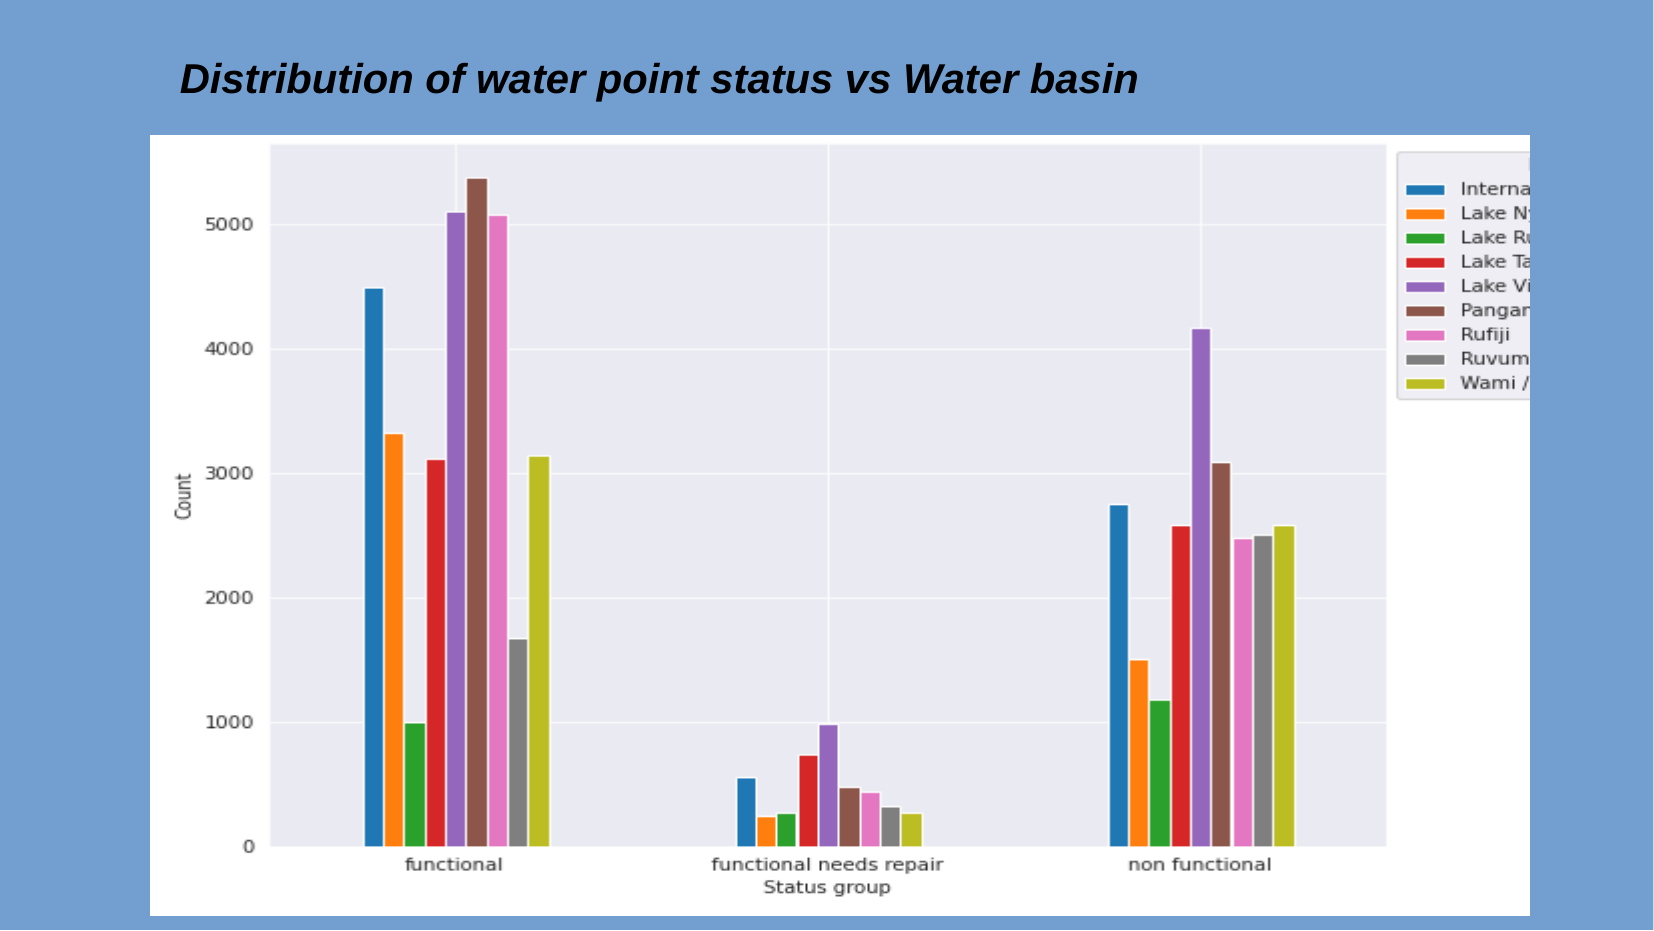

Distribution of water point status vs Water basin